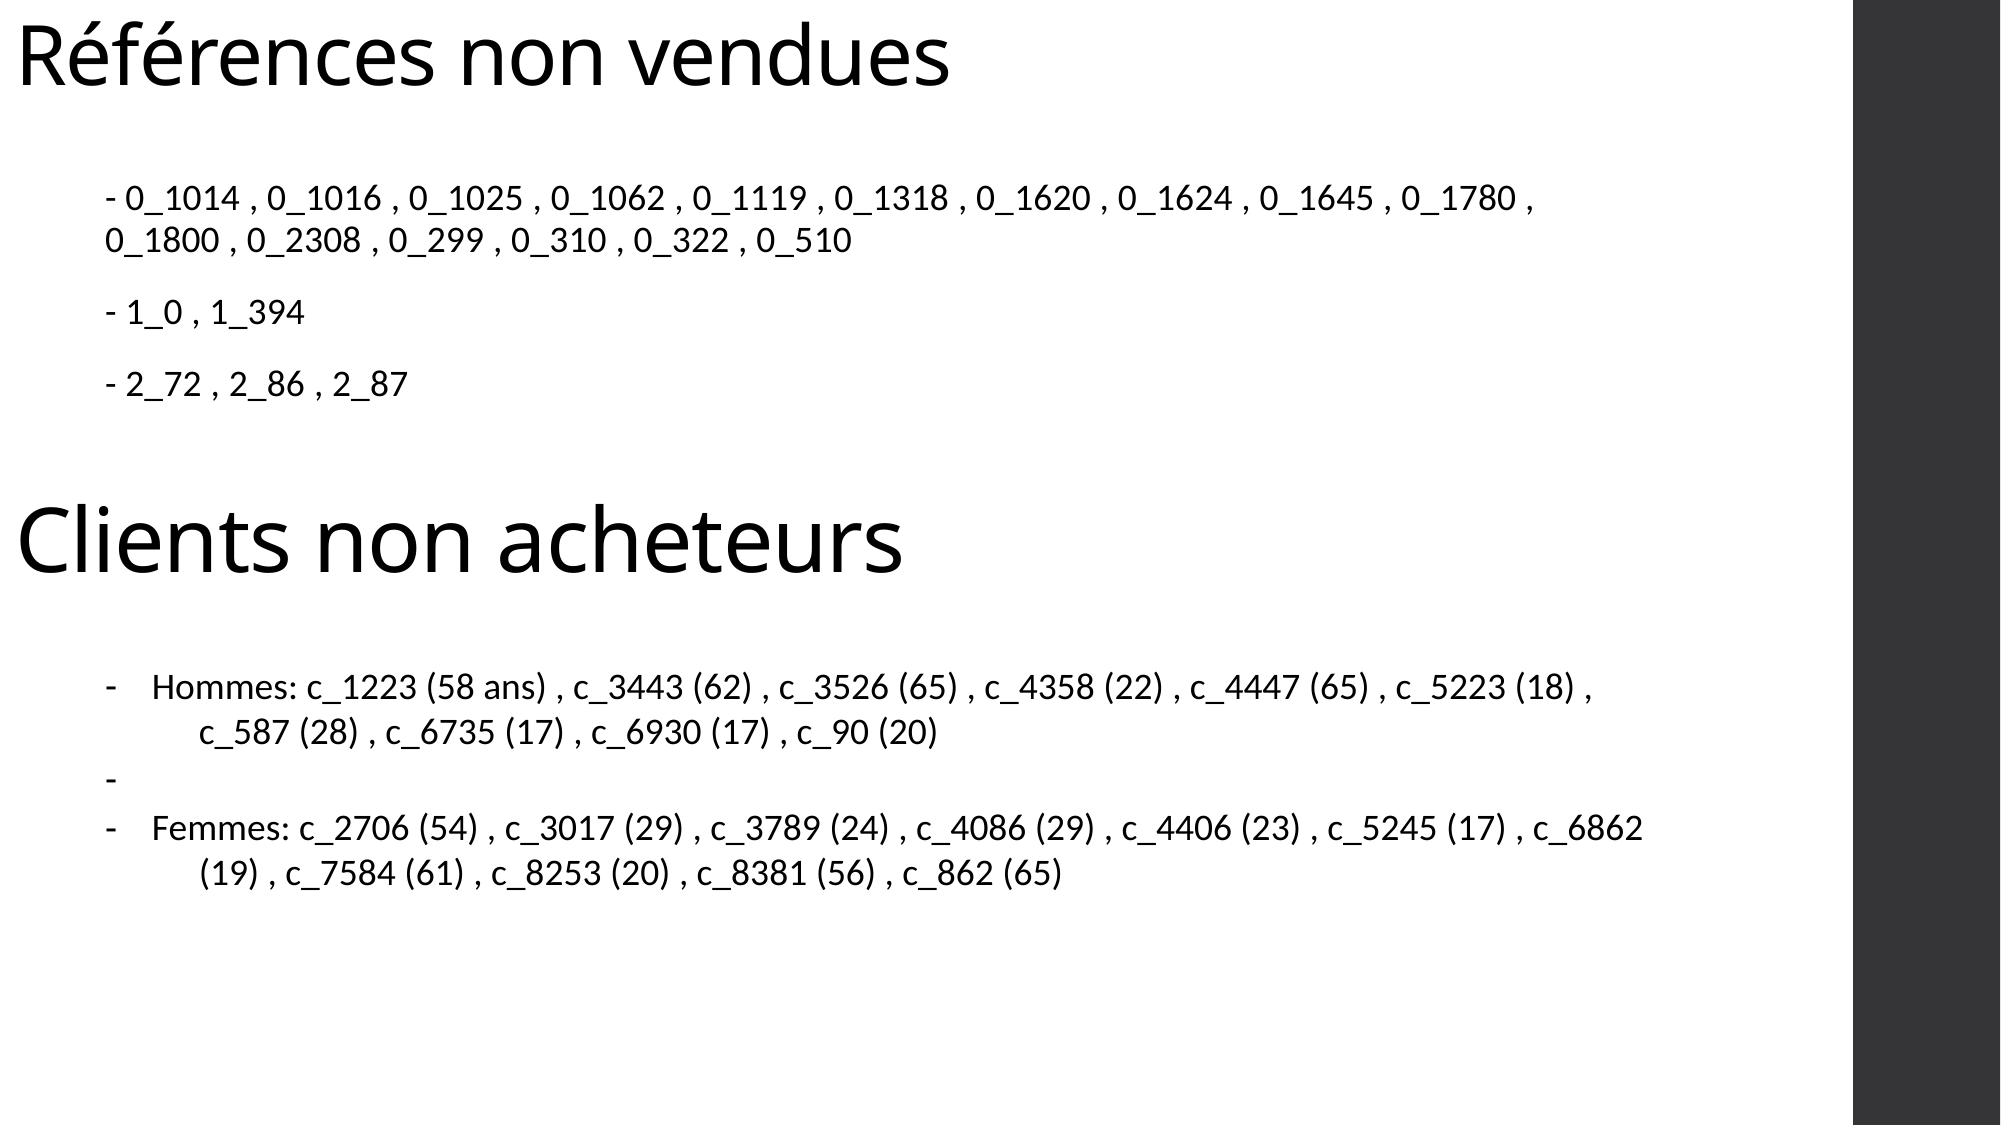

# Références non vendues
- 0_1014 , 0_1016 , 0_1025 , 0_1062 , 0_1119 , 0_1318 , 0_1620 , 0_1624 , 0_1645 , 0_1780 , 0_1800 , 0_2308 , 0_299 , 0_310 , 0_322 , 0_510
- 1_0 , 1_394
- 2_72 , 2_86 , 2_87
Clients non acheteurs
Hommes: c_1223 (58 ans) , c_3443 (62) , c_3526 (65) , c_4358 (22) , c_4447 (65) , c_5223 (18) , c_587 (28) , c_6735 (17) , c_6930 (17) , c_90 (20)
Femmes: c_2706 (54) , c_3017 (29) , c_3789 (24) , c_4086 (29) , c_4406 (23) , c_5245 (17) , c_6862 (19) , c_7584 (61) , c_8253 (20) , c_8381 (56) , c_862 (65)